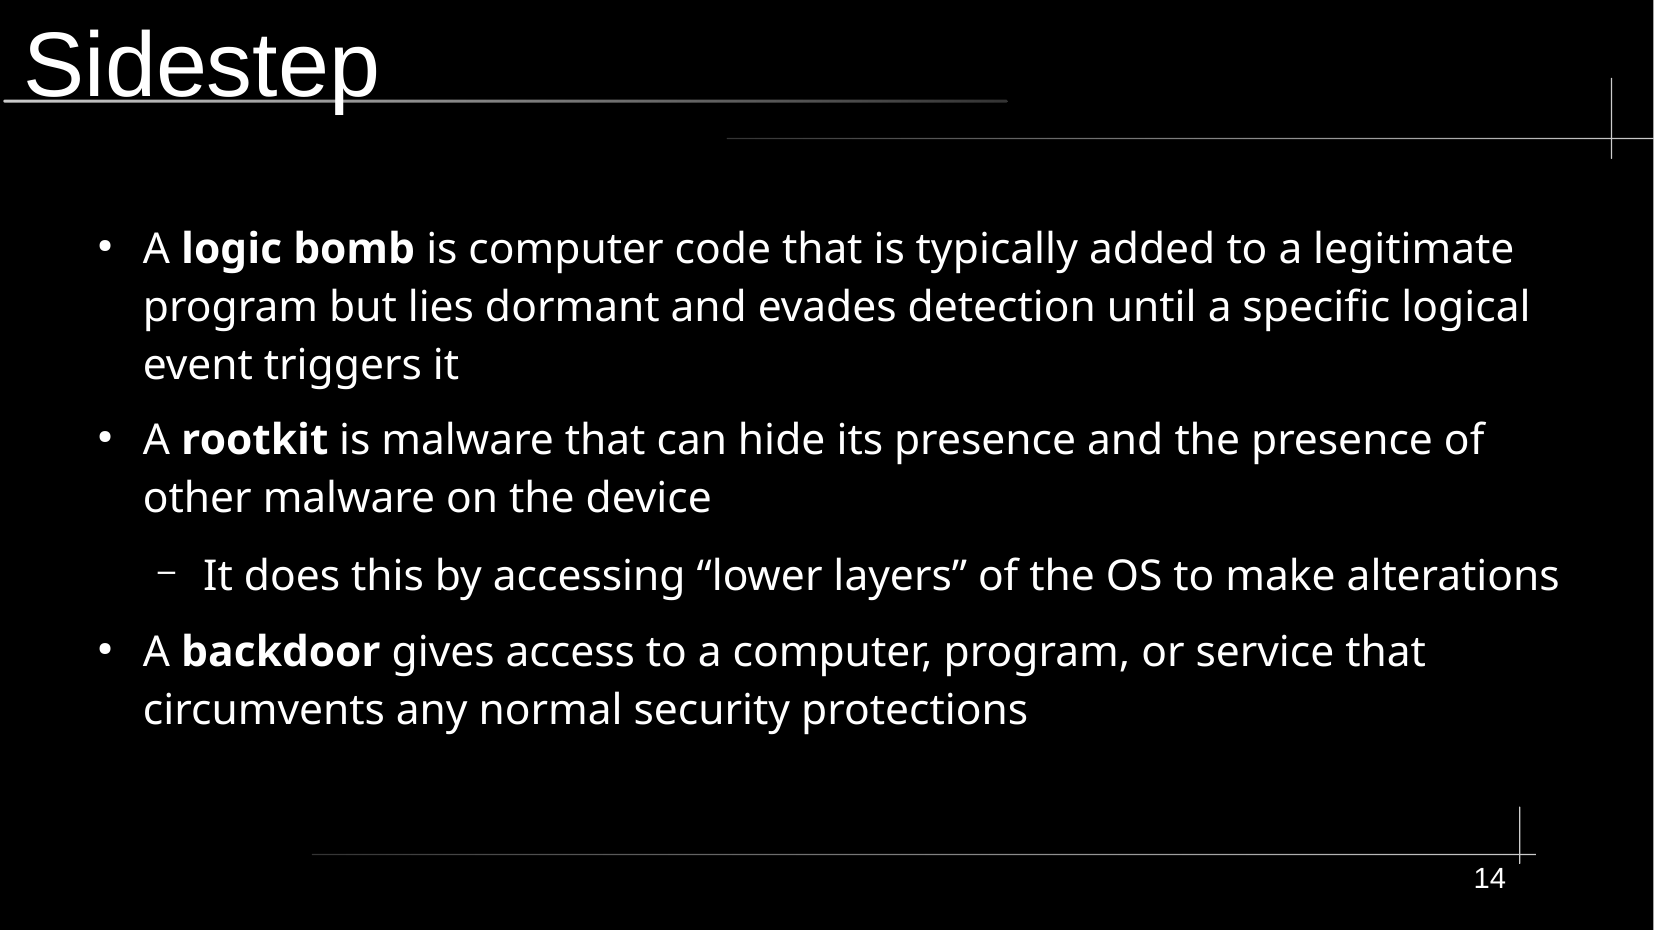

# Sidestep
A logic bomb is computer code that is typically added to a legitimate program but lies dormant and evades detection until a specific logical event triggers it
A rootkit is malware that can hide its presence and the presence of other malware on the device
It does this by accessing “lower layers” of the OS to make alterations
A backdoor gives access to a computer, program, or service that circumvents any normal security protections
14